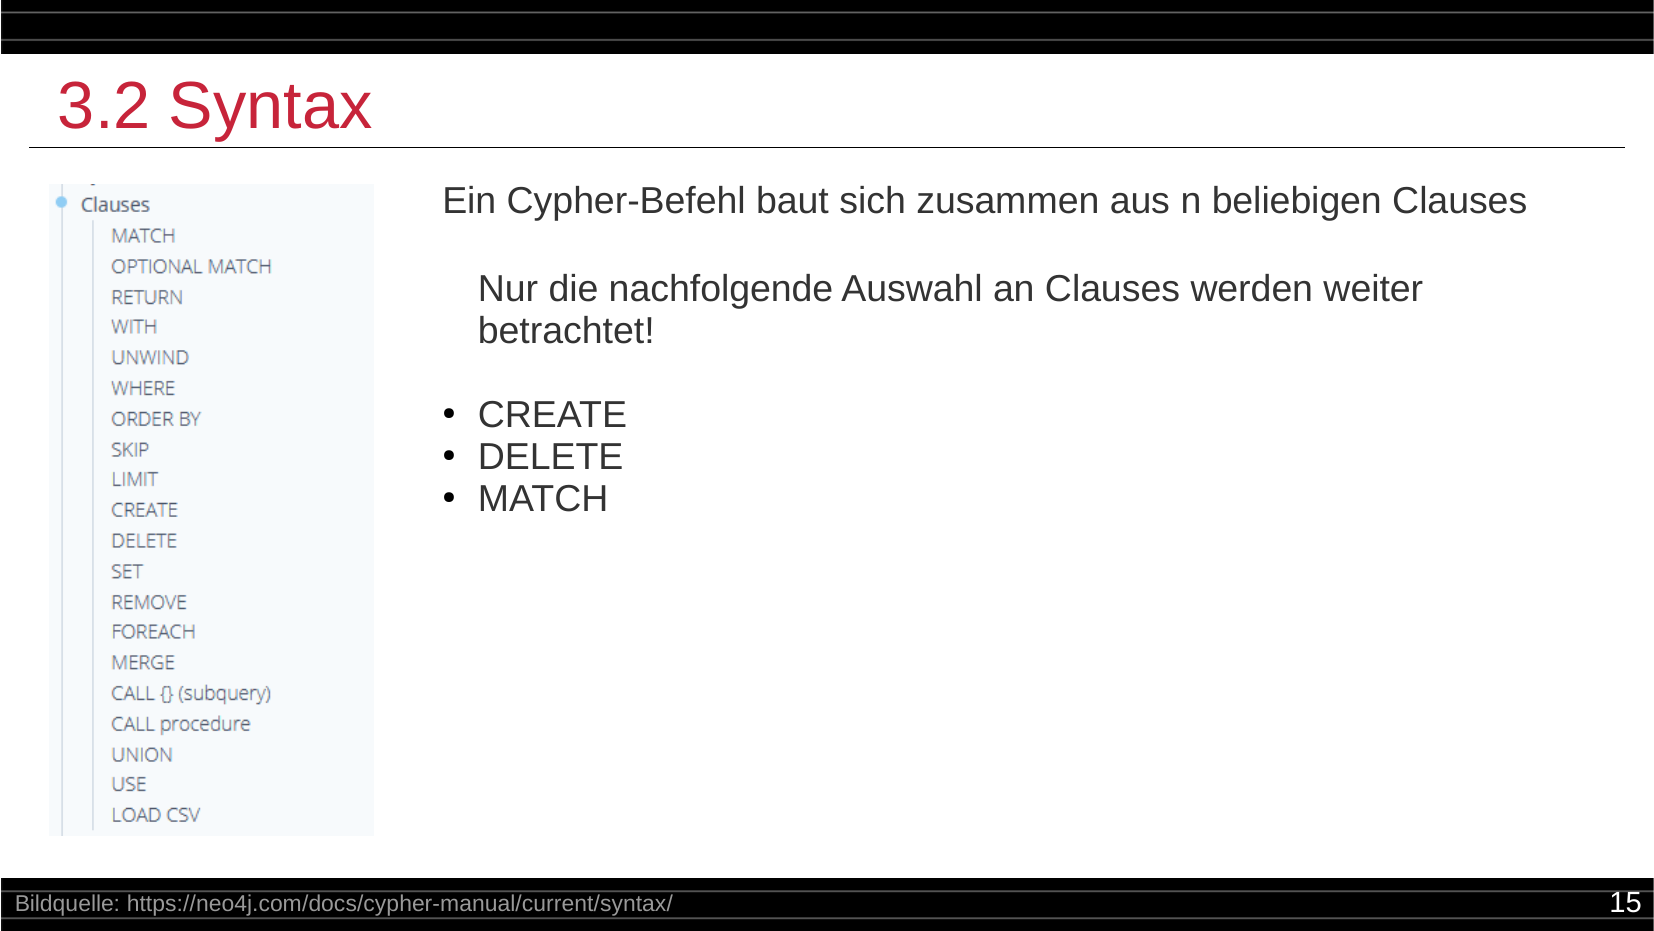

# 3.2 Syntax
Ein Cypher-Befehl baut sich zusammen aus n beliebigen Clauses
Nur die nachfolgende Auswahl an Clauses werden weiter betrachtet!
CREATE
DELETE
MATCH
Bildquelle: https://neo4j.com/docs/cypher-manual/current/syntax/